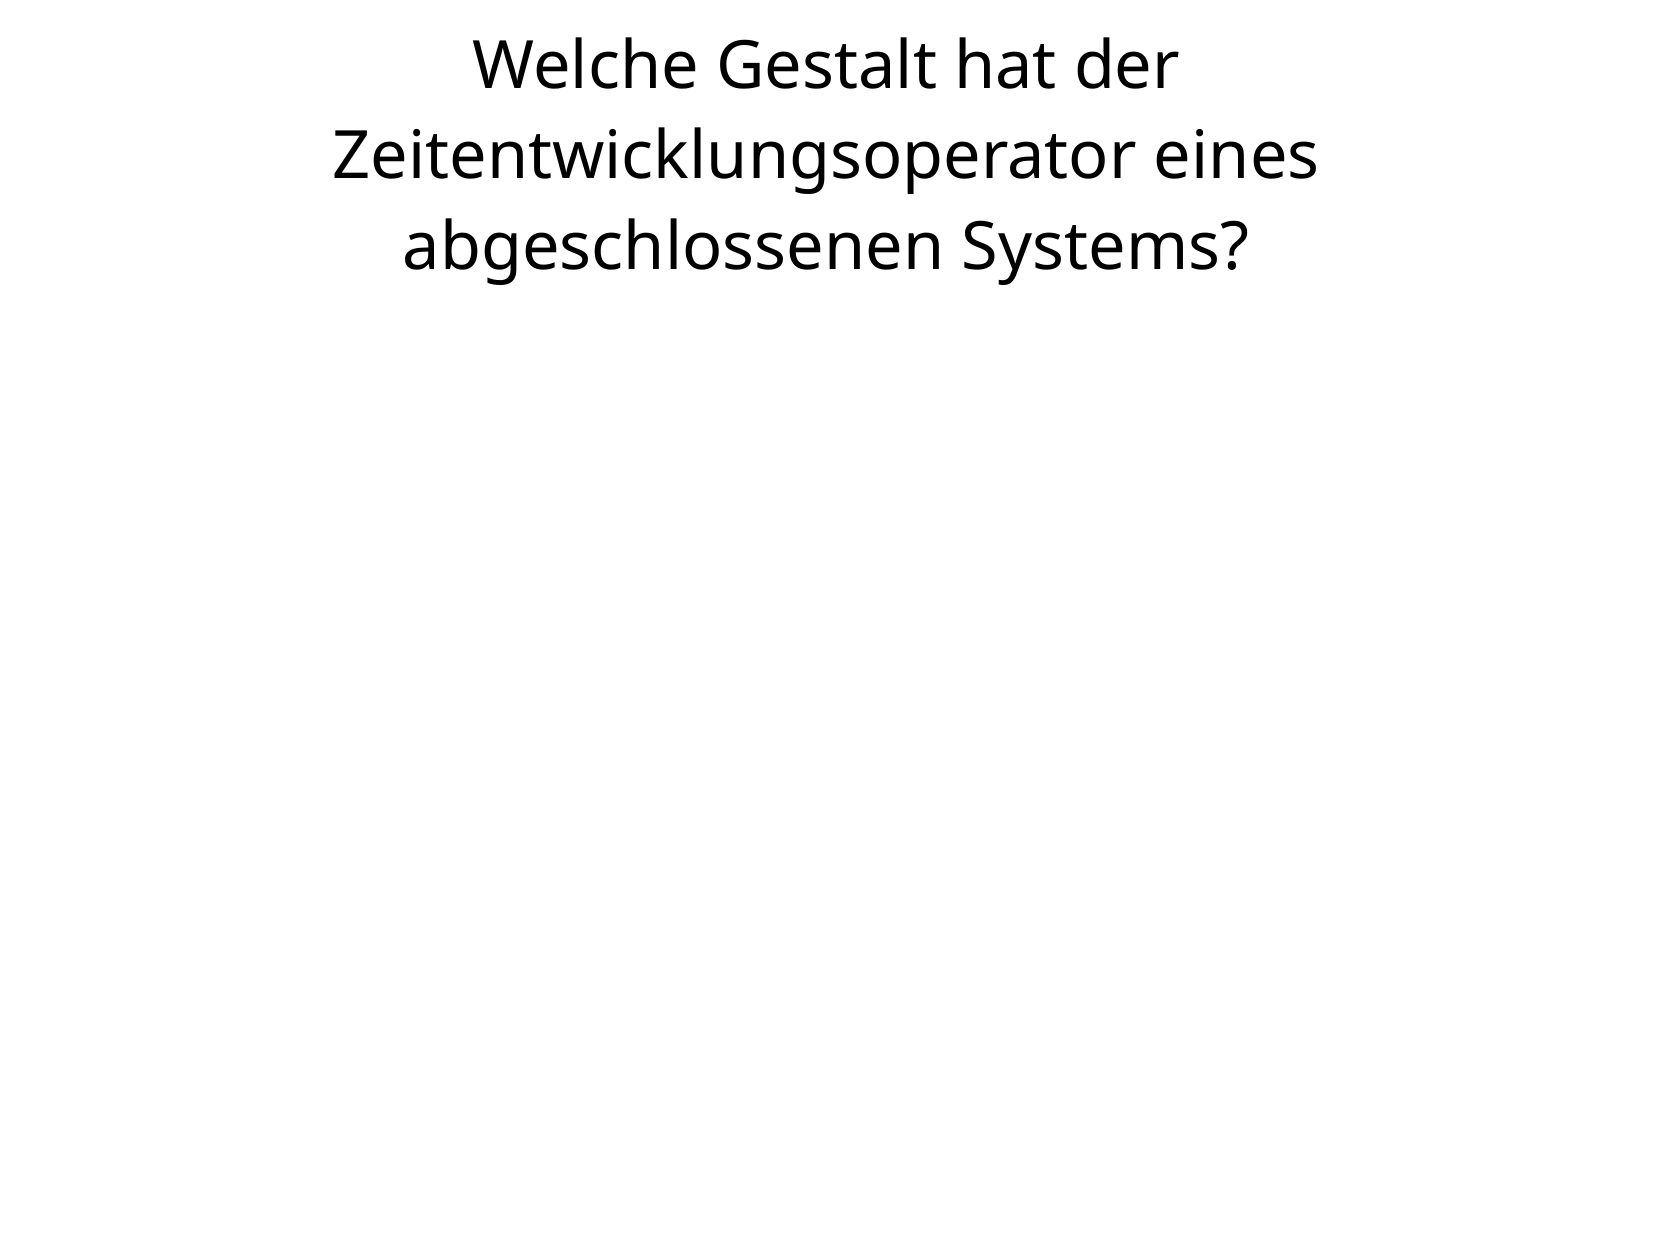

# Welche Gestalt hat der Zeitentwicklungsoperator eines abgeschlossenen Systems?